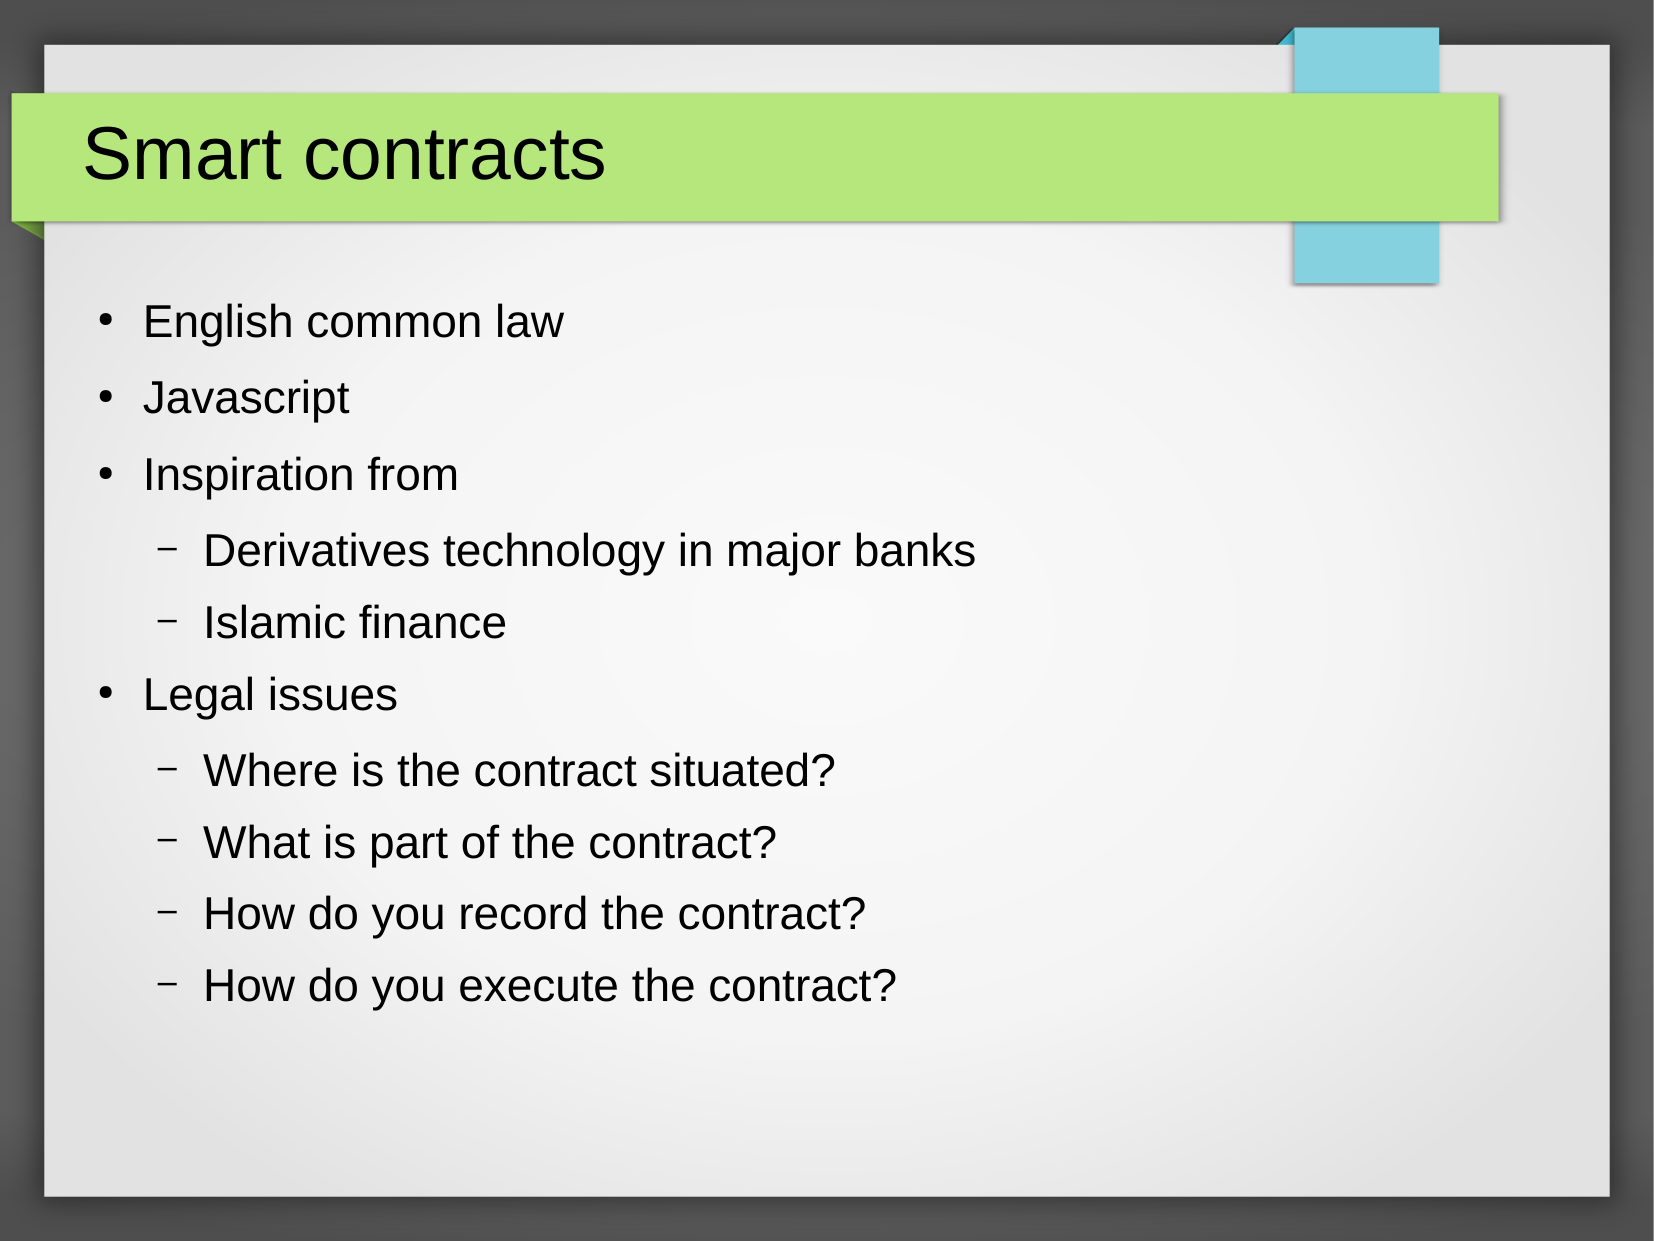

# Smart contracts
English common law
Javascript
Inspiration from
Derivatives technology in major banks
Islamic finance
Legal issues
Where is the contract situated?
What is part of the contract?
How do you record the contract?
How do you execute the contract?